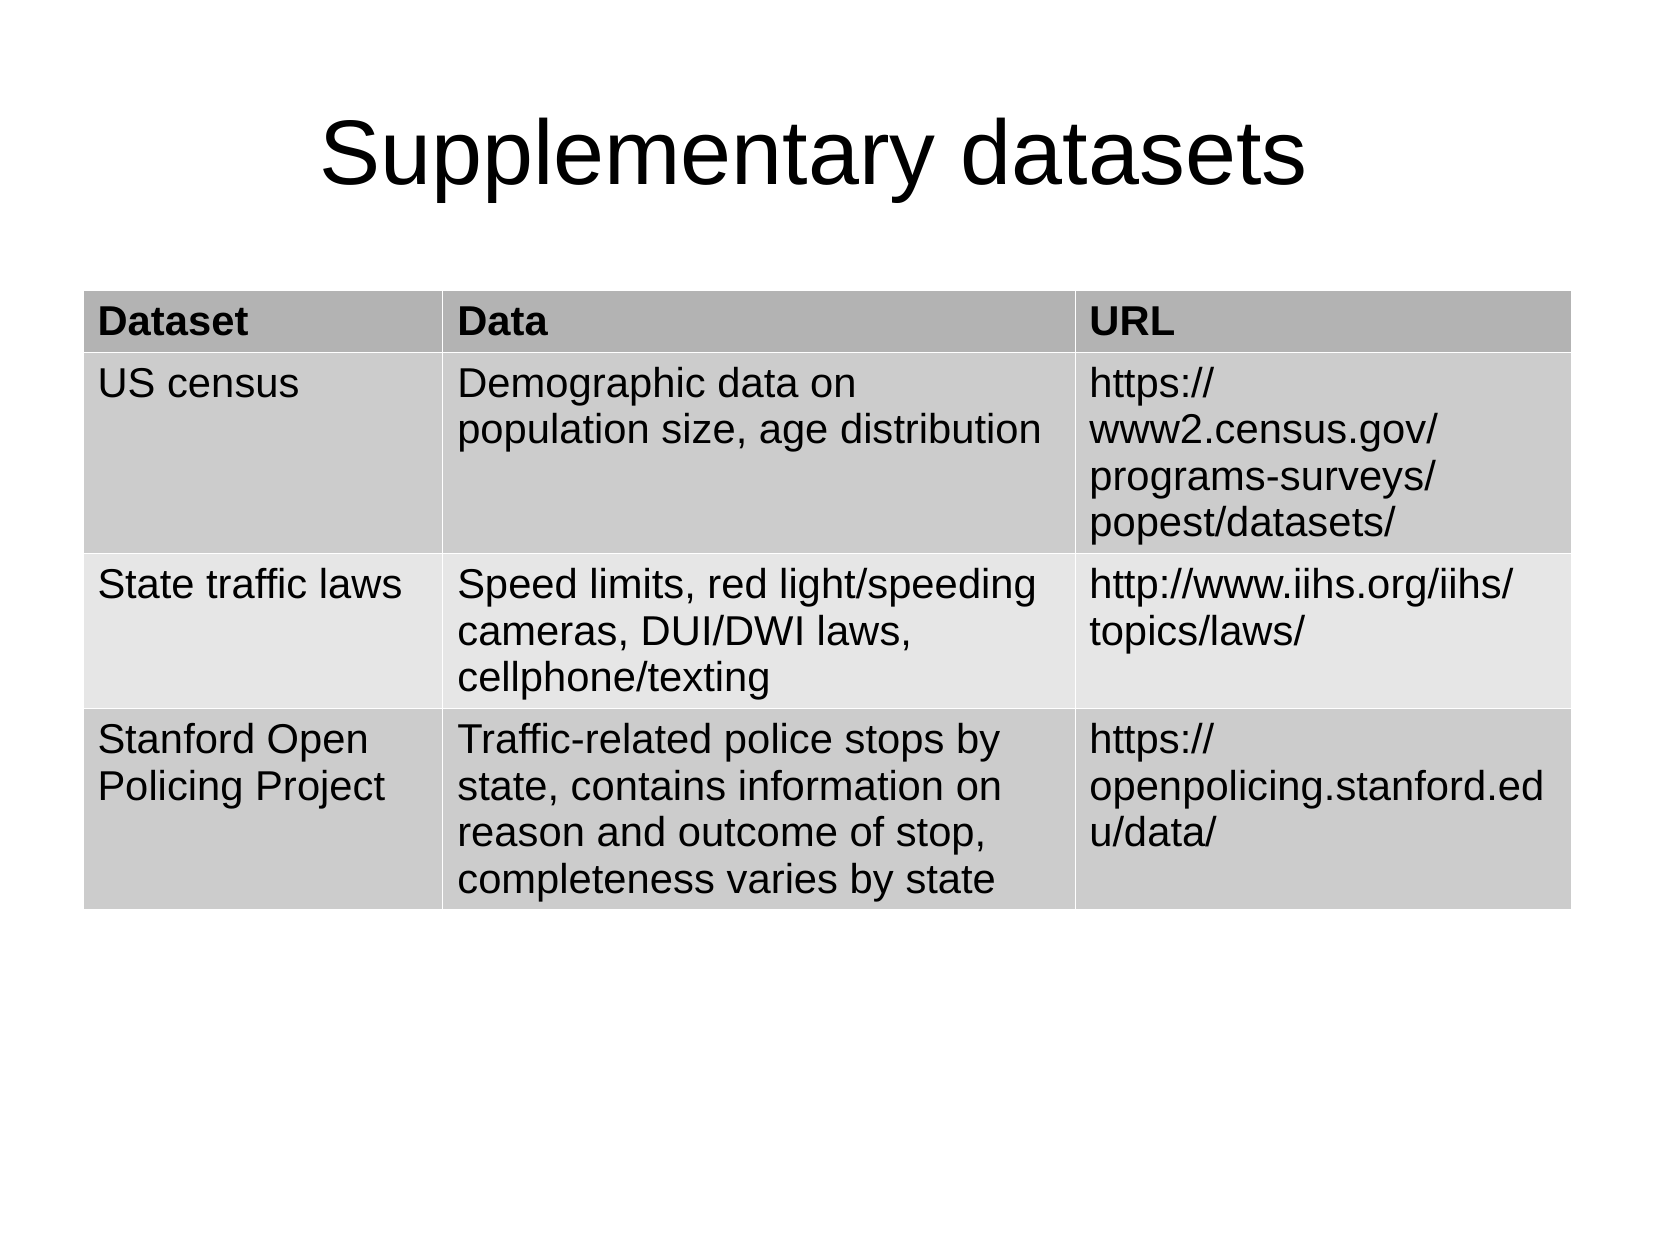

# Supplementary datasets
| Dataset | Data | URL |
| --- | --- | --- |
| US census | Demographic data on population size, age distribution | https://www2.census.gov/programs-surveys/popest/datasets/ |
| State traffic laws | Speed limits, red light/speeding cameras, DUI/DWI laws, cellphone/texting | http://www.iihs.org/iihs/topics/laws/ |
| Stanford Open Policing Project | Traffic-related police stops by state, contains information on reason and outcome of stop, completeness varies by state | https://openpolicing.stanford.edu/data/ |